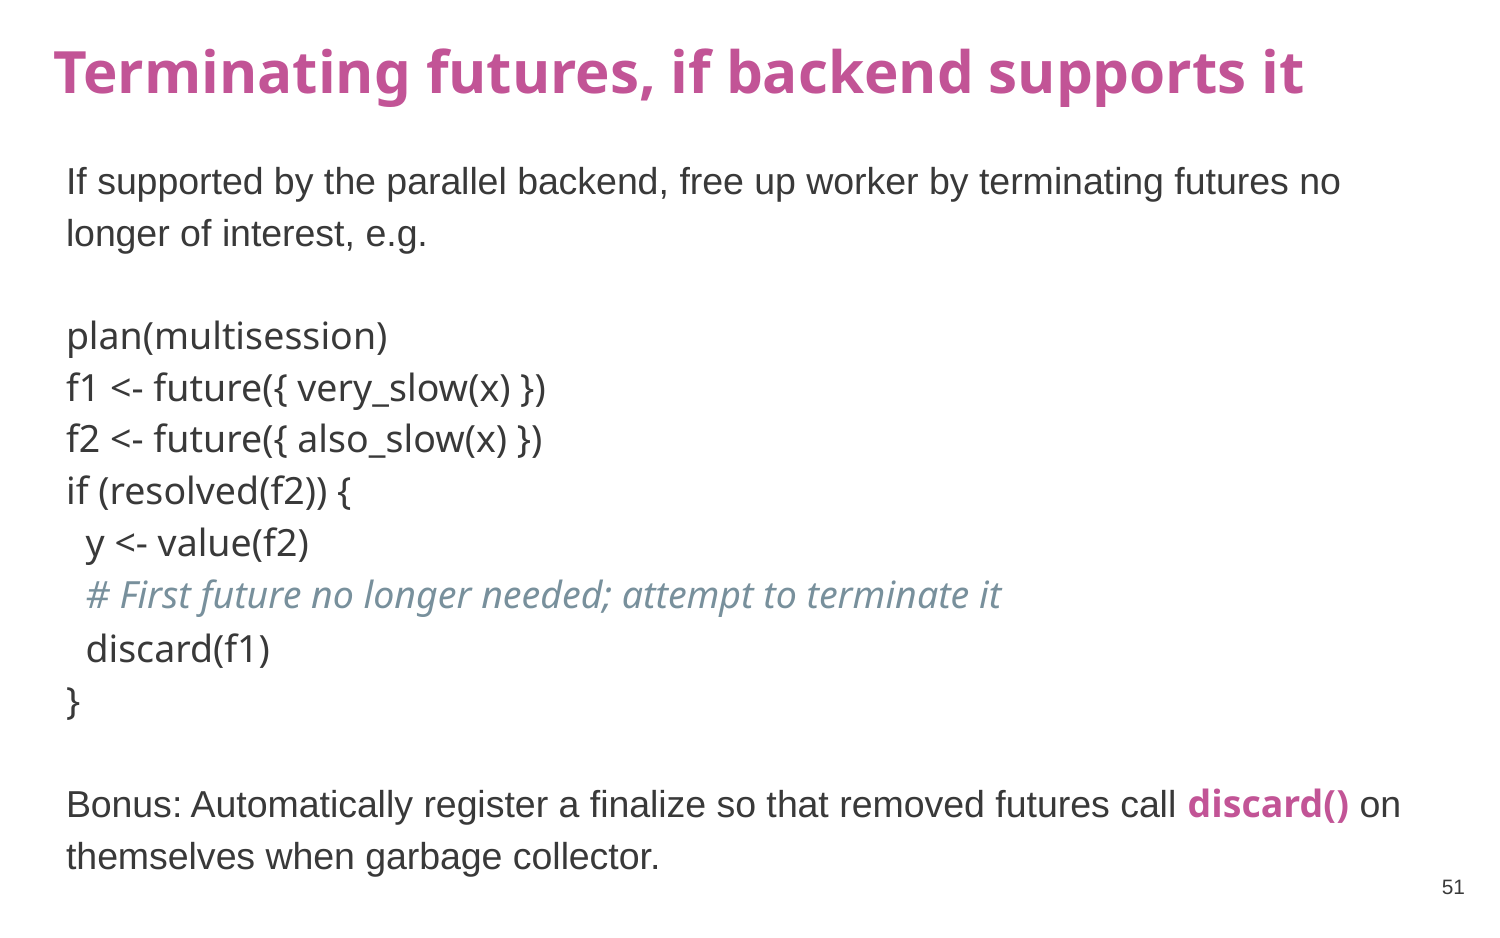

# Terminating futures, if backend supports it
If supported by the parallel backend, free up worker by terminating futures no longer of interest, e.g.
plan(multisession)
f1 <- future({ very_slow(x) })
f2 <- future({ also_slow(x) })
if (resolved(f2)) {
 y <- value(f2)
 # First future no longer needed; attempt to terminate it
 discard(f1) ‎ ‎
}
Bonus: Automatically register a finalize so that removed futures call discard() on themselves when garbage collector.